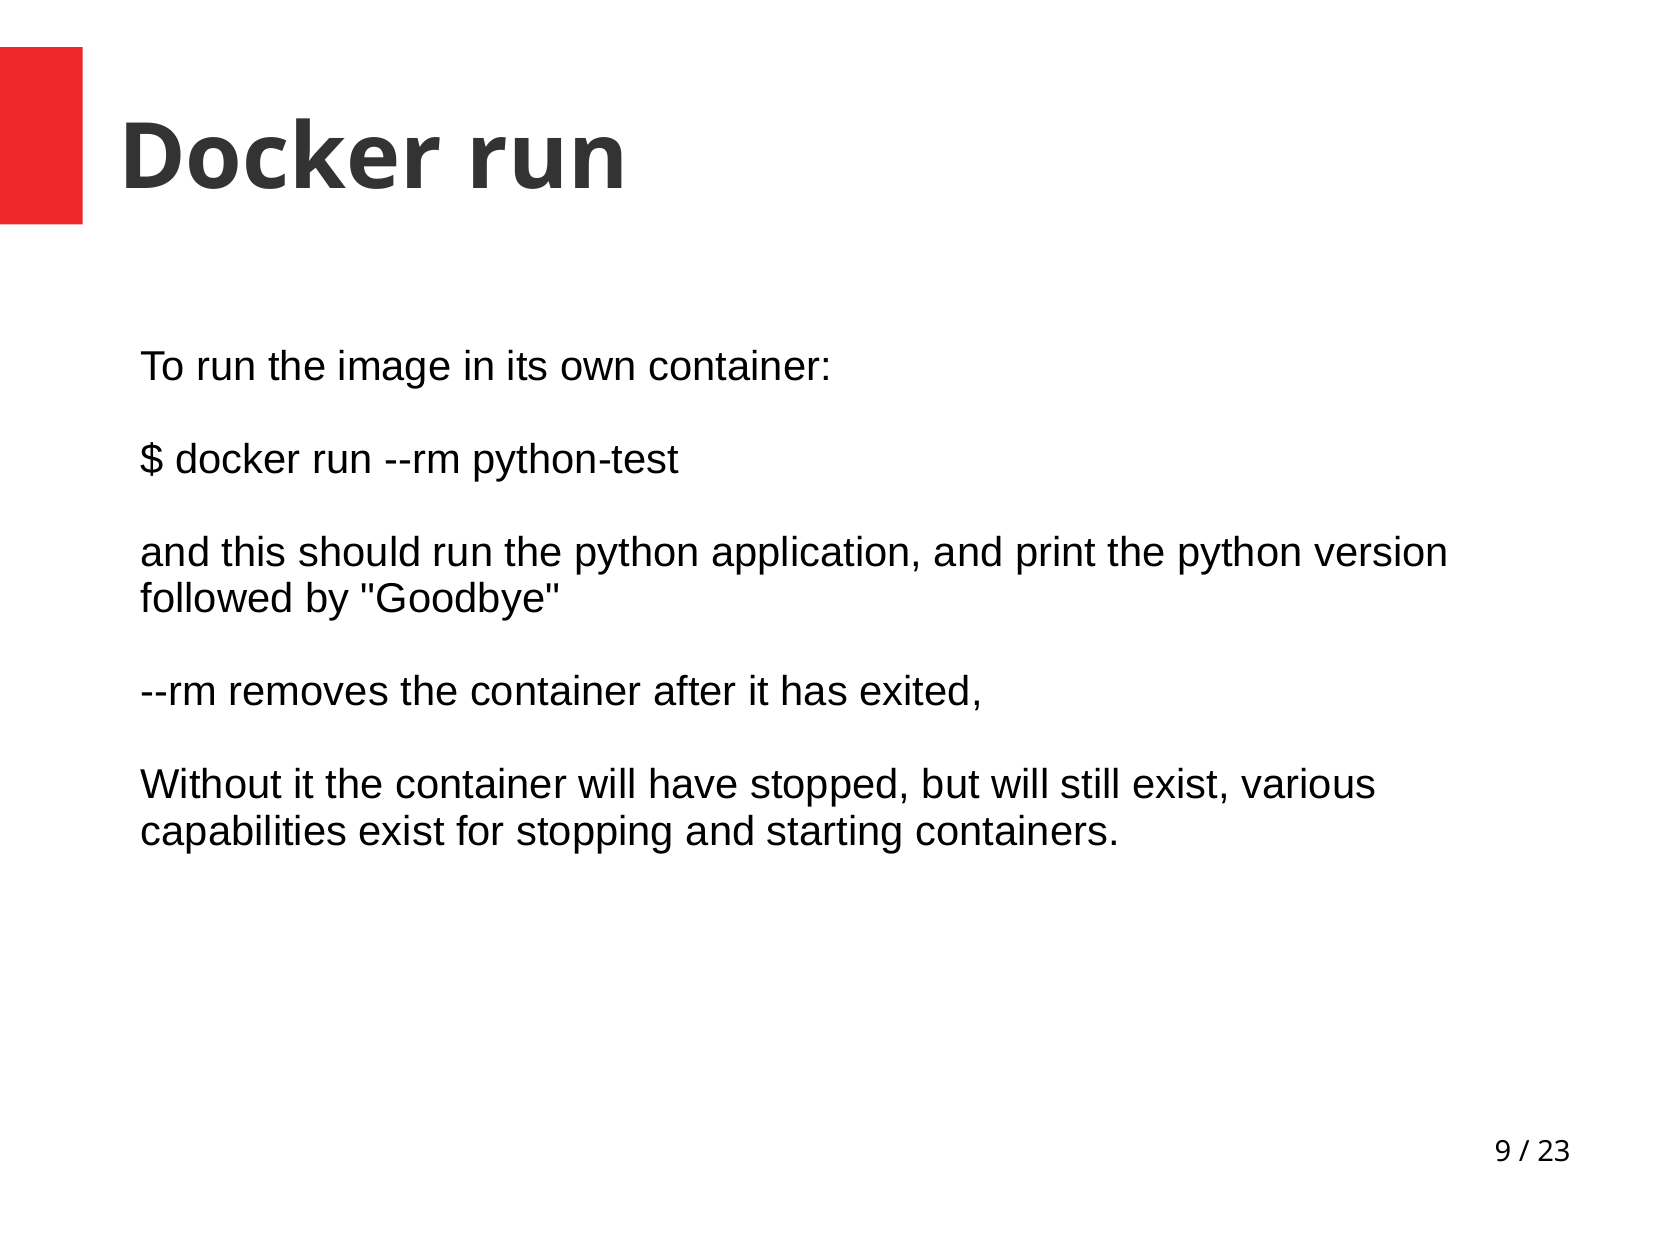

# Docker run
To run the image in its own container:
$ docker run --rm python-test
and this should run the python application, and print the python version
followed by "Goodbye"
--rm removes the container after it has exited,
Without it the container will have stopped, but will still exist, various capabilities exist for stopping and starting containers.
9